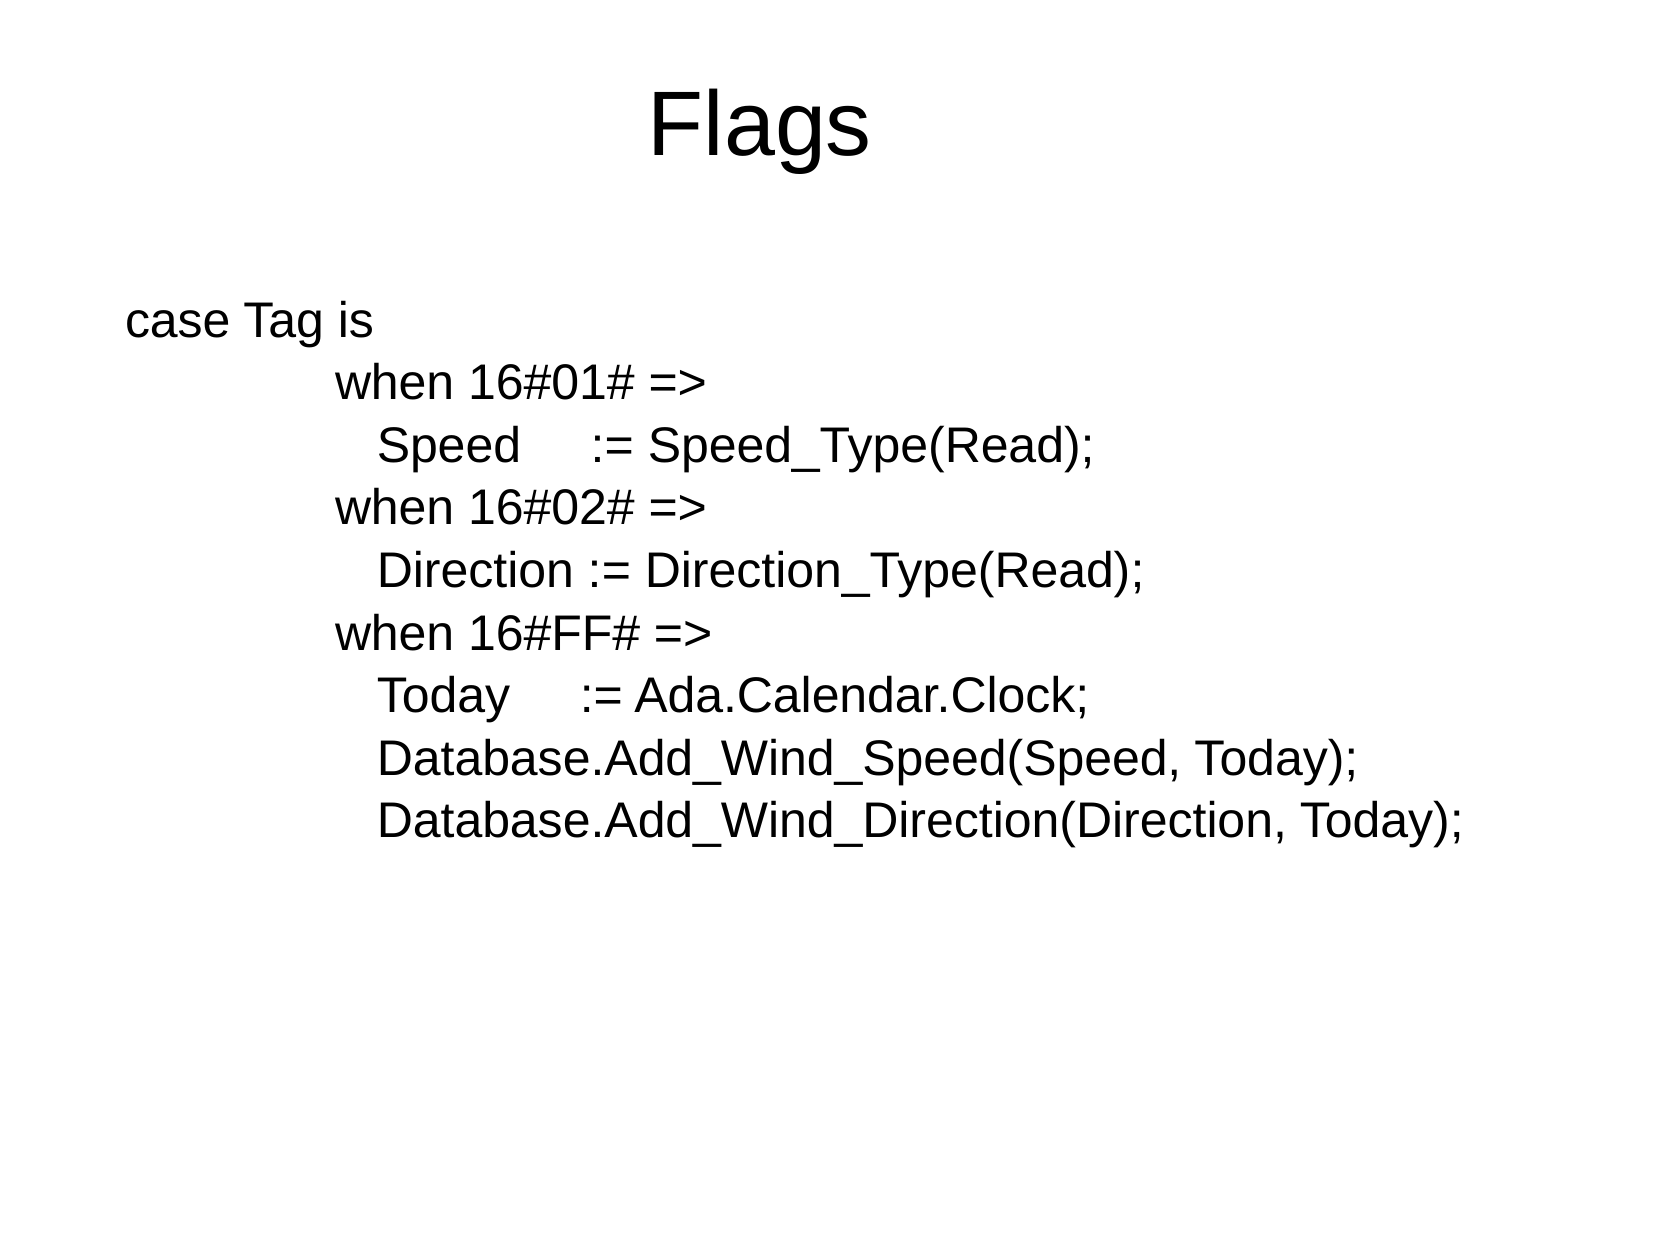

# Flags
case Tag is
 when 16#01# =>
 Speed := Speed_Type(Read);
 when 16#02# =>
 Direction := Direction_Type(Read);
 when 16#FF# =>
 Today := Ada.Calendar.Clock;
 Database.Add_Wind_Speed(Speed, Today);
 Database.Add_Wind_Direction(Direction, Today);